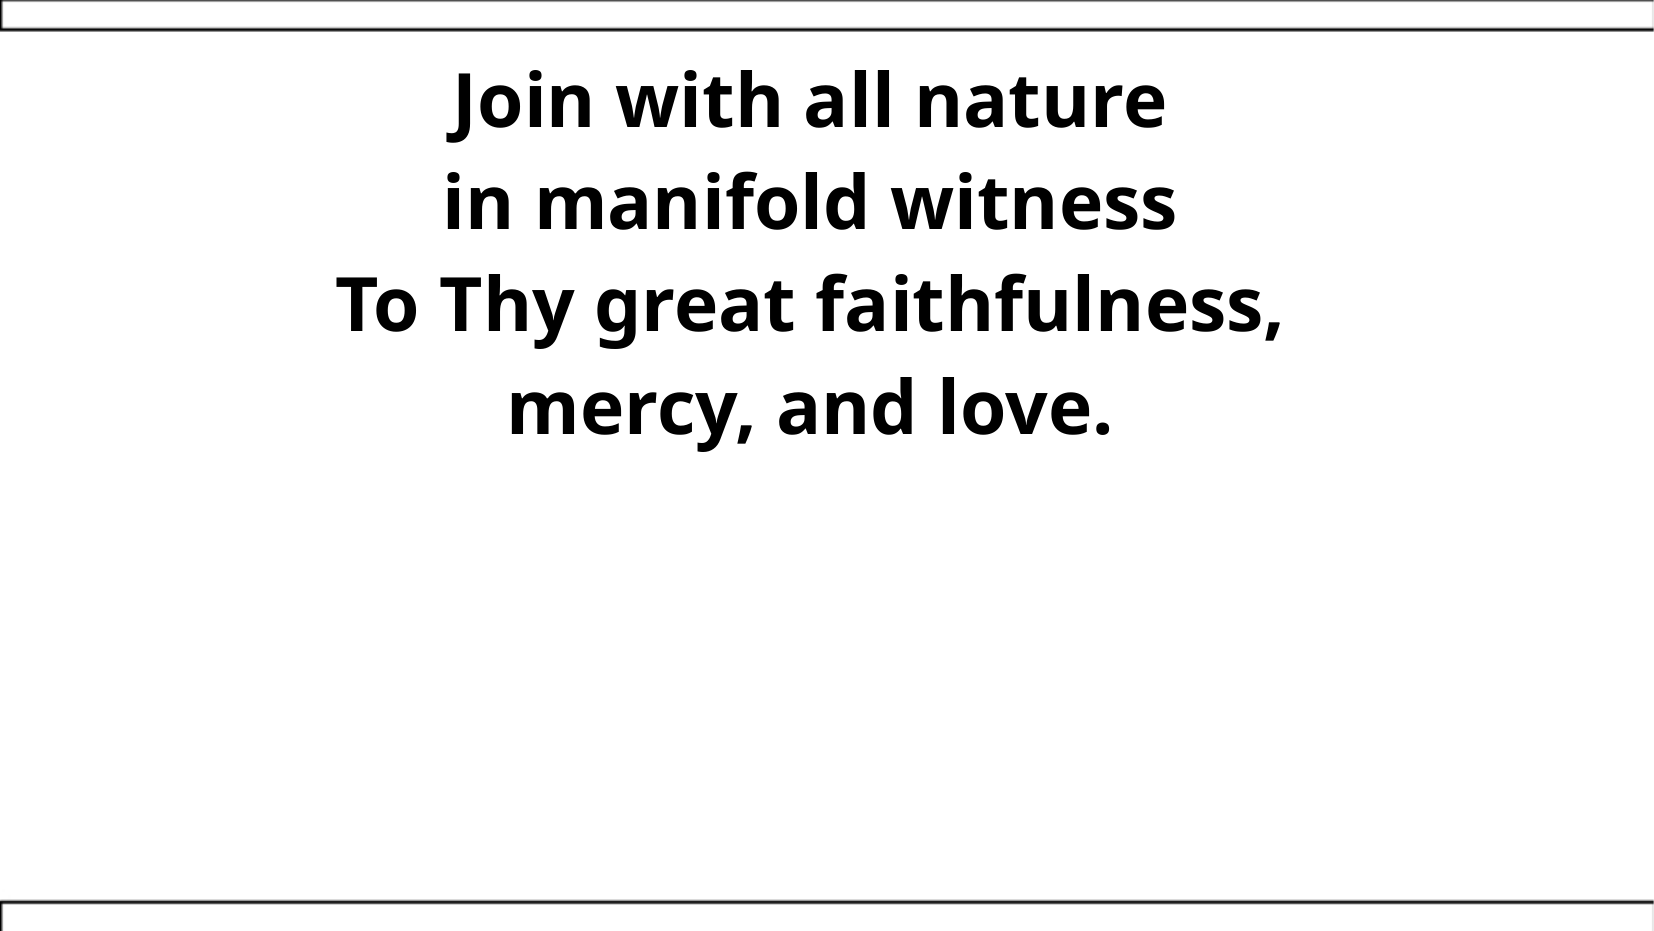

Join with all nature
in manifold witness
To Thy great faithfulness,
mercy, and love.